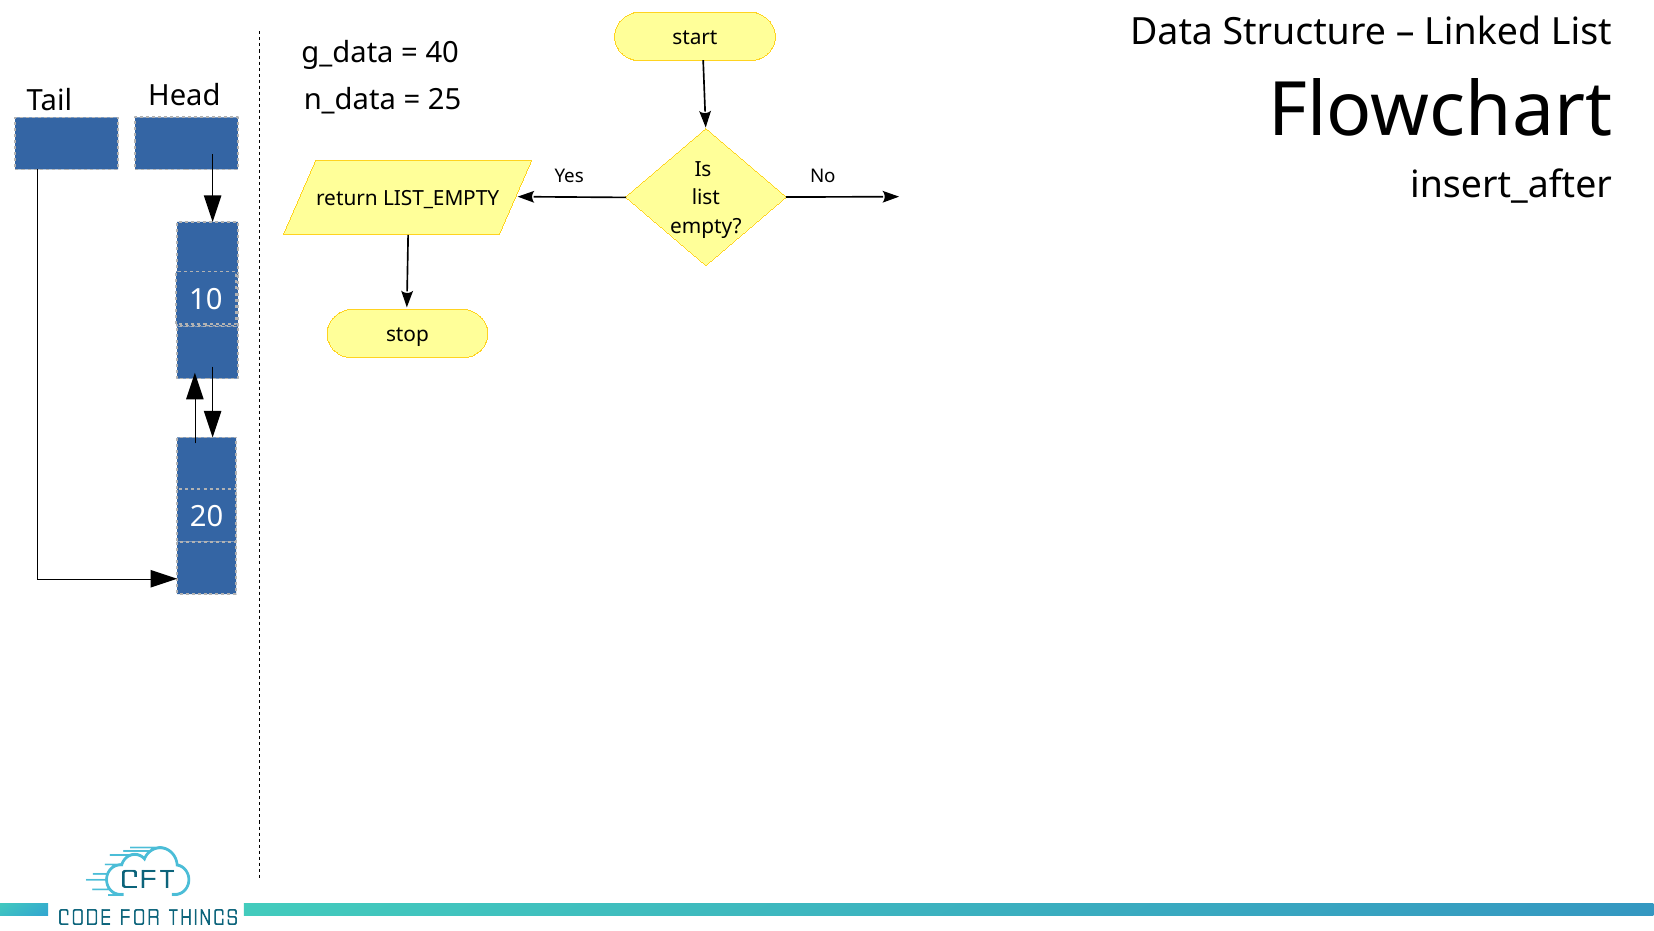

# Data Structure – Linked List Flowchart insert_after
start
 g_data = 40
Head
 n_data = 25
Tail
Is
list
empty?
No
Yes
return LIST_EMPTY
10
stop
20